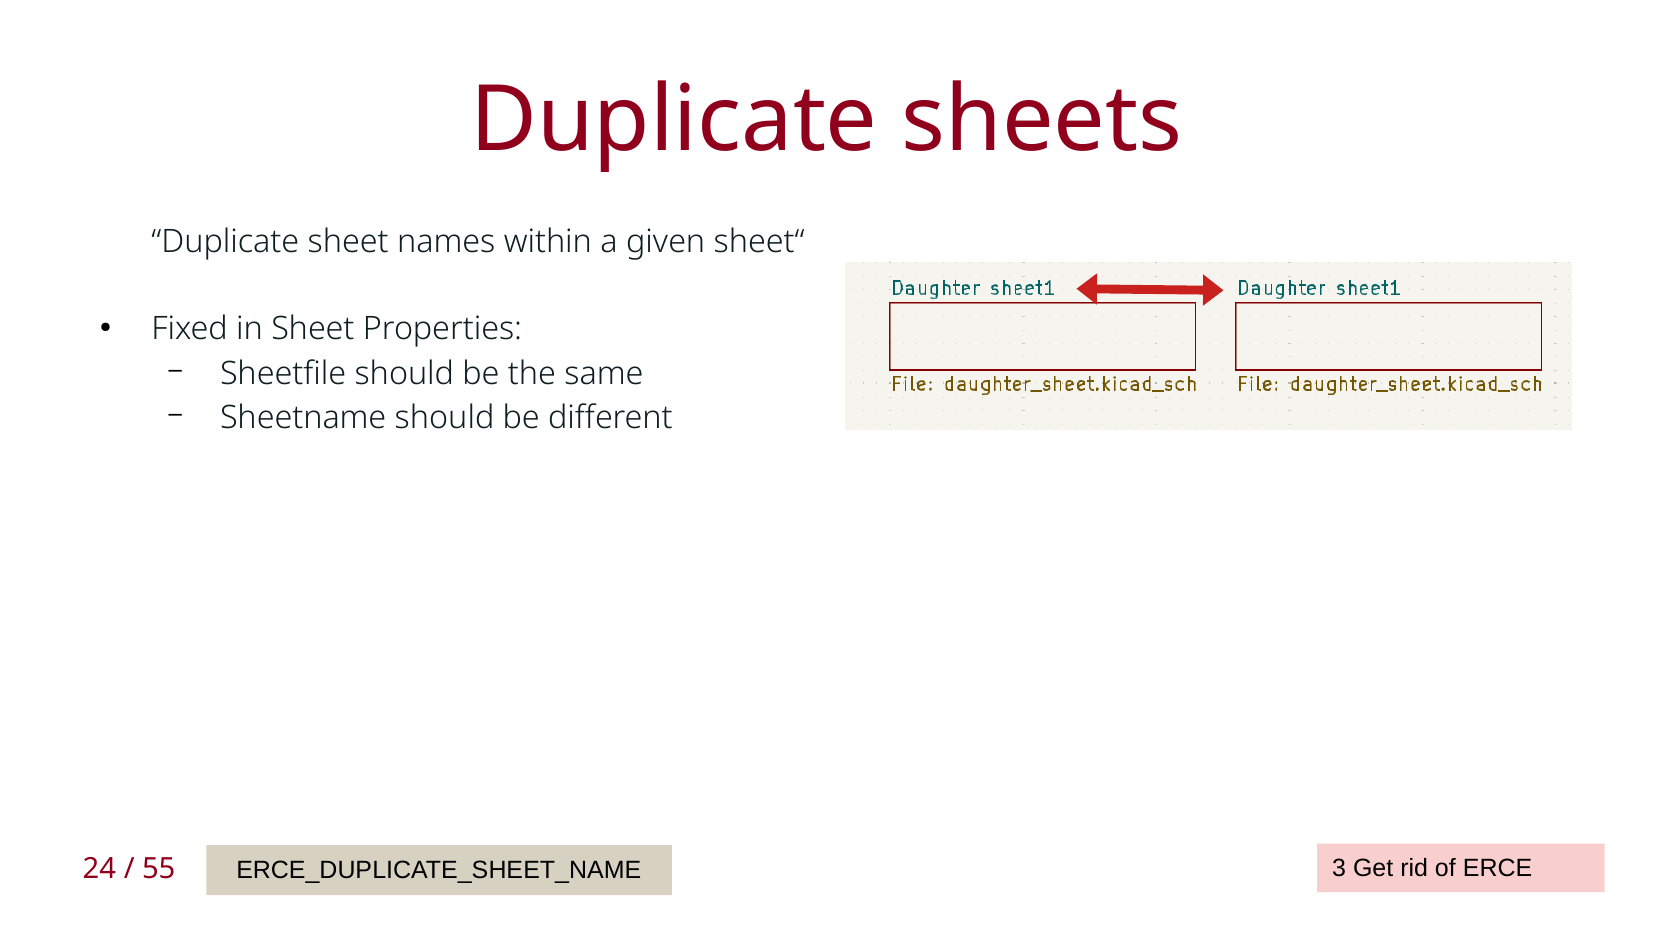

# Duplicate sheets
“Duplicate sheet names within a given sheet“
Fixed in Sheet Properties:
Sheetfile should be the same
Sheetname should be different
3 Get rid of ERCE
ERCE_DUPLICATE_SHEET_NAME
24